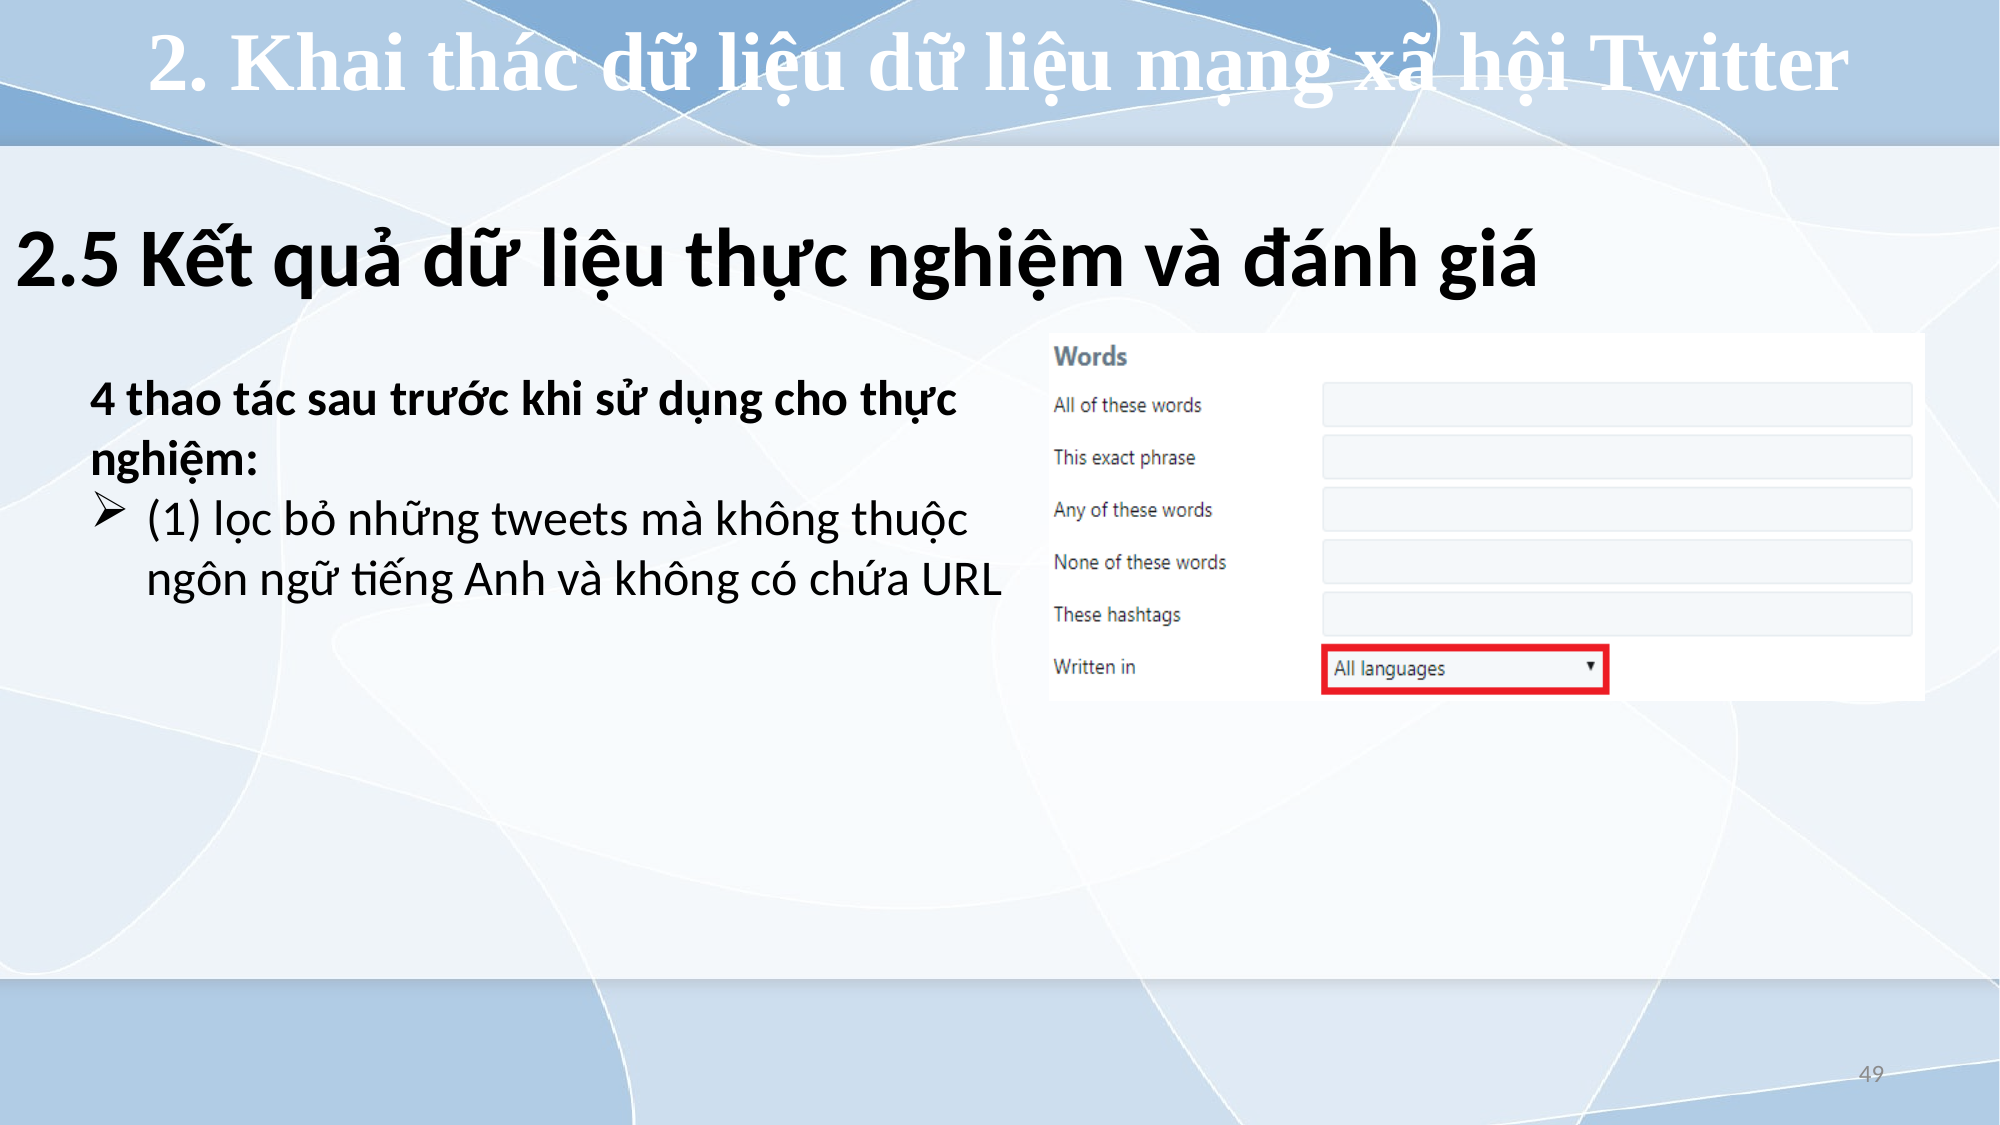

2. Khai thác dữ liệu dữ liệu mạng xã hội Twitter
# 2.5 Kết quả dữ liệu thực nghiệm và đánh giá
4 thao tác sau trước khi sử dụng cho thực nghiệm:
(1) lọc bỏ những tweets mà không thuộc ngôn ngữ tiếng Anh và không có chứa URL